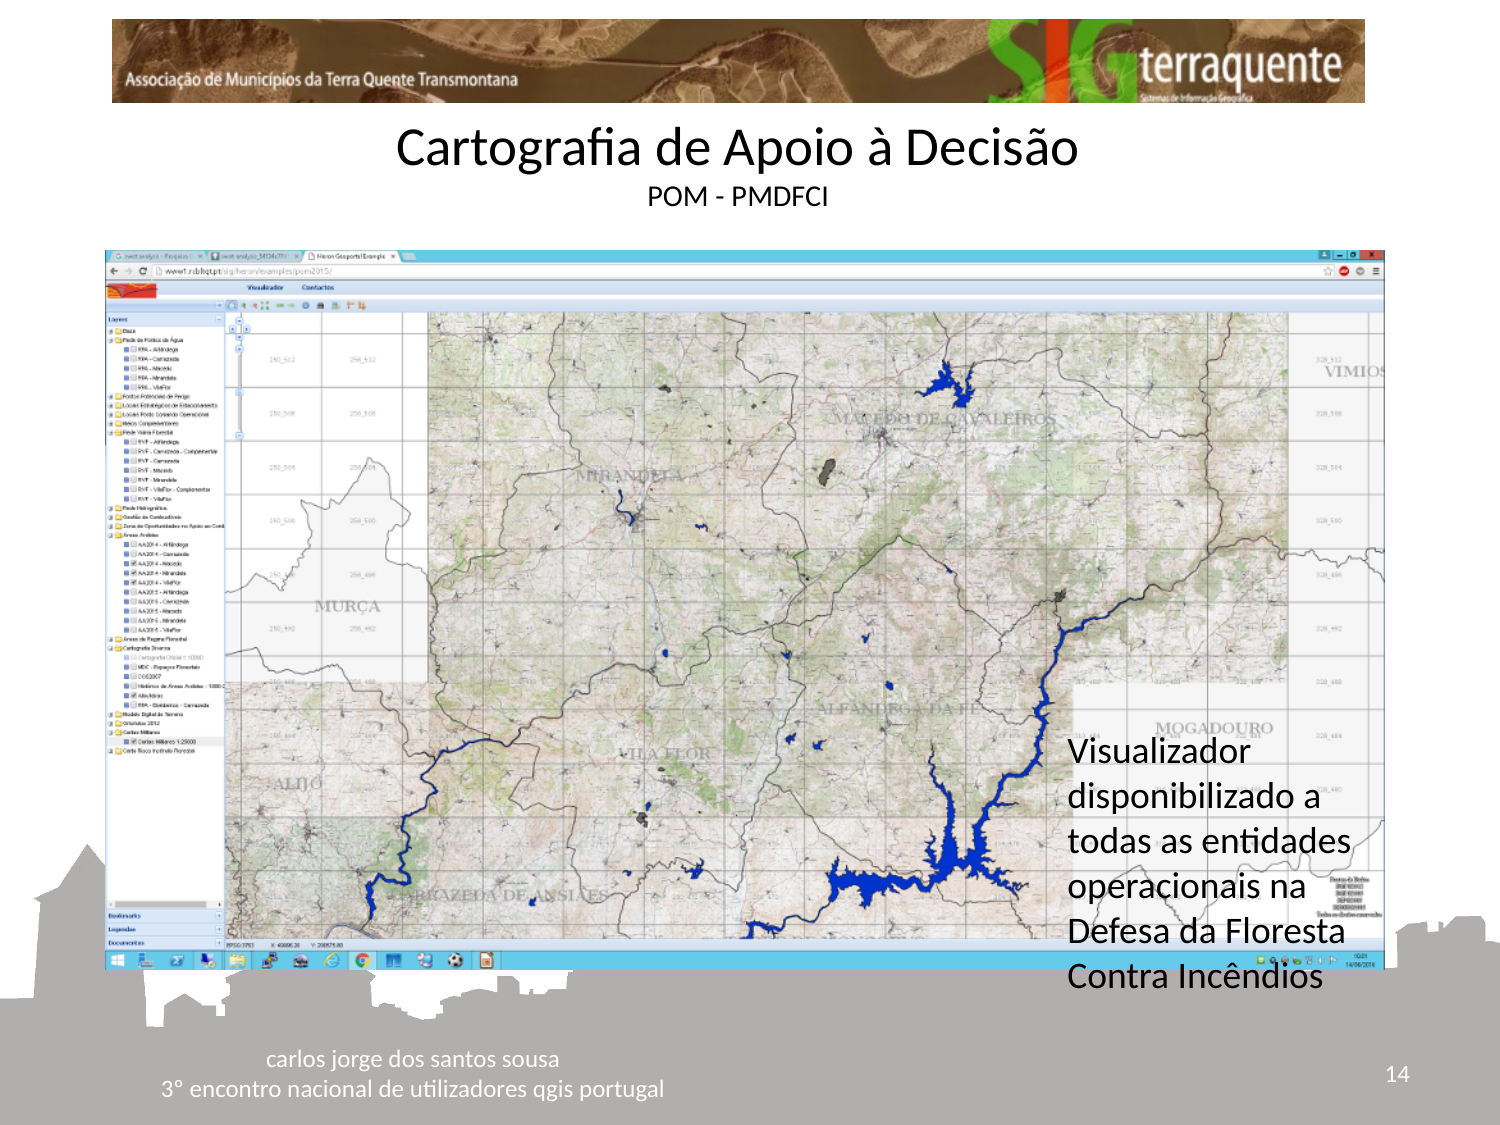

# Cartografia de Apoio à Decisão POM - PMDFCI
Visualizador disponibilizado a todas as entidades operacionais na Defesa da Floresta Contra Incêndios
carlos jorge dos santos sousa
3º encontro nacional de utilizadores qgis portugal